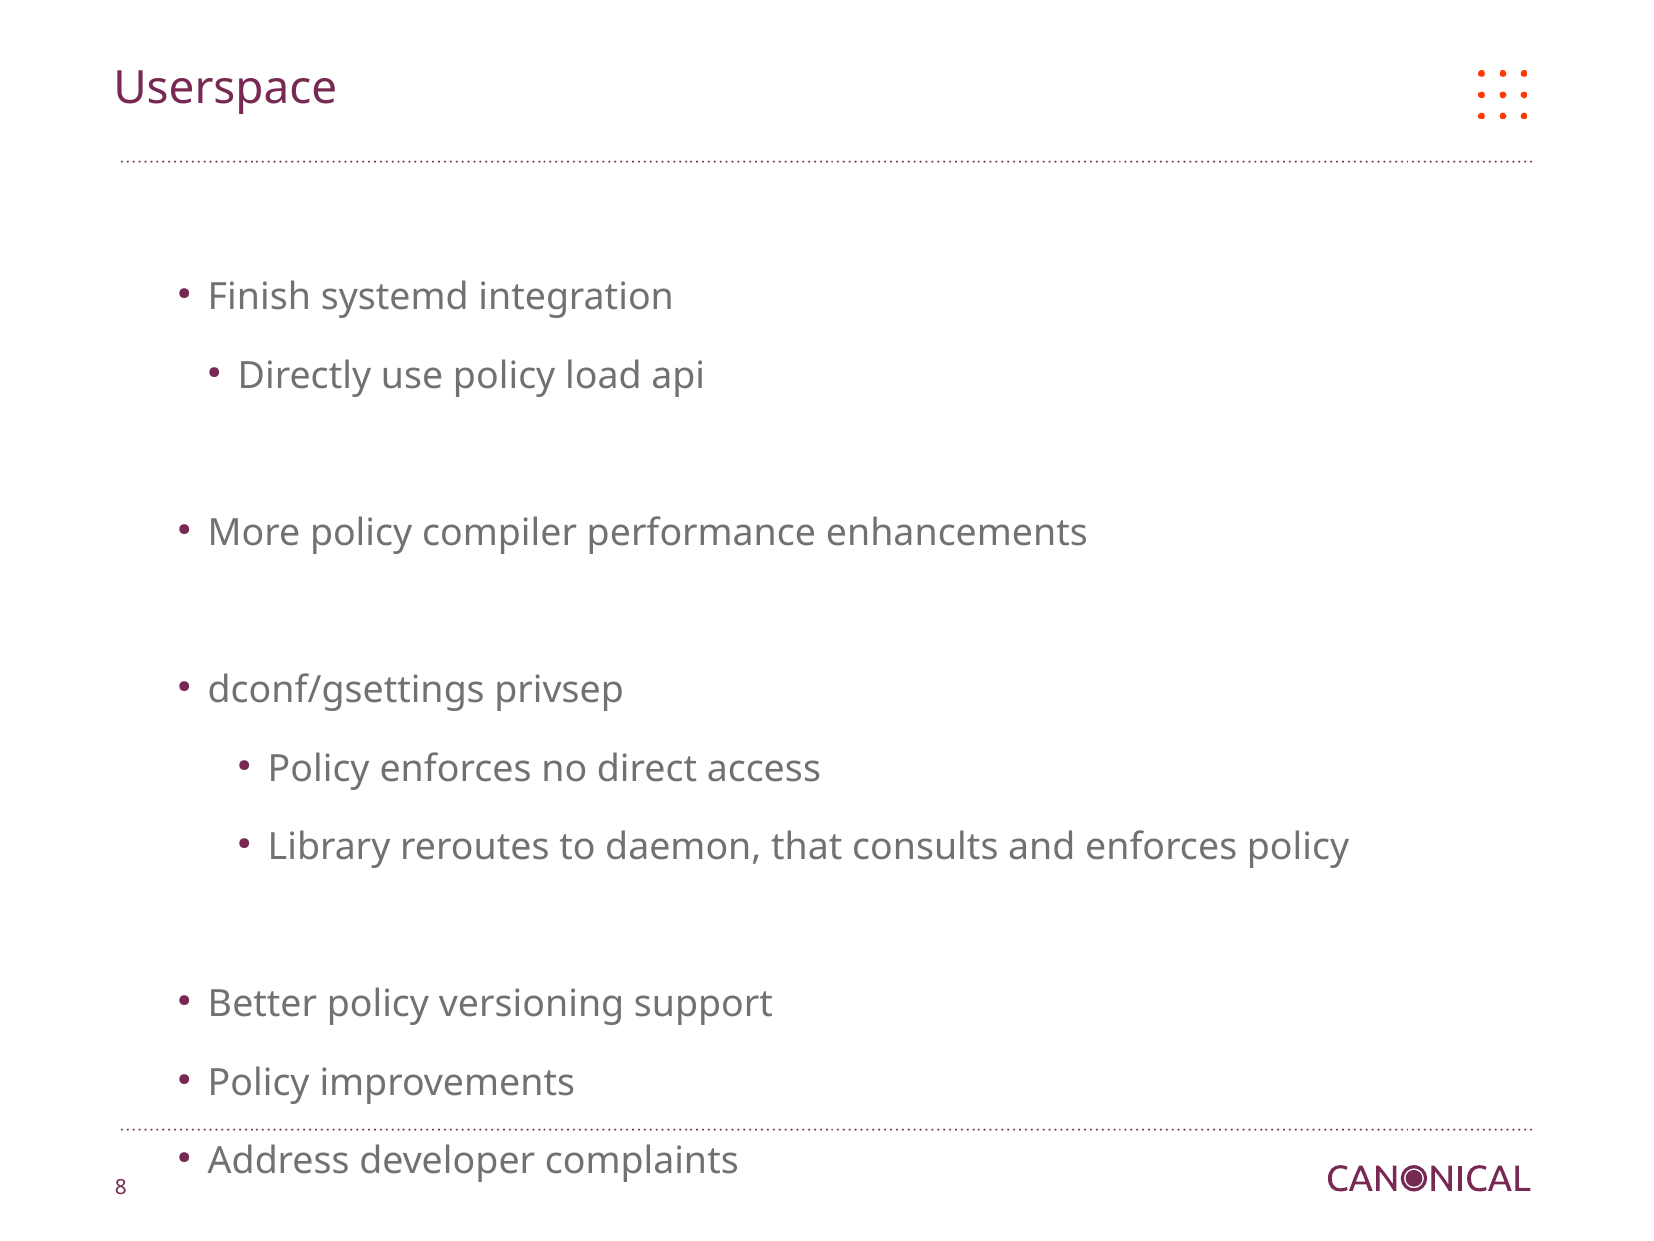

# Userspace
Finish systemd integration
Directly use policy load api
More policy compiler performance enhancements
dconf/gsettings privsep
Policy enforces no direct access
Library reroutes to daemon, that consults and enforces policy
Better policy versioning support
Policy improvements
Address developer complaints